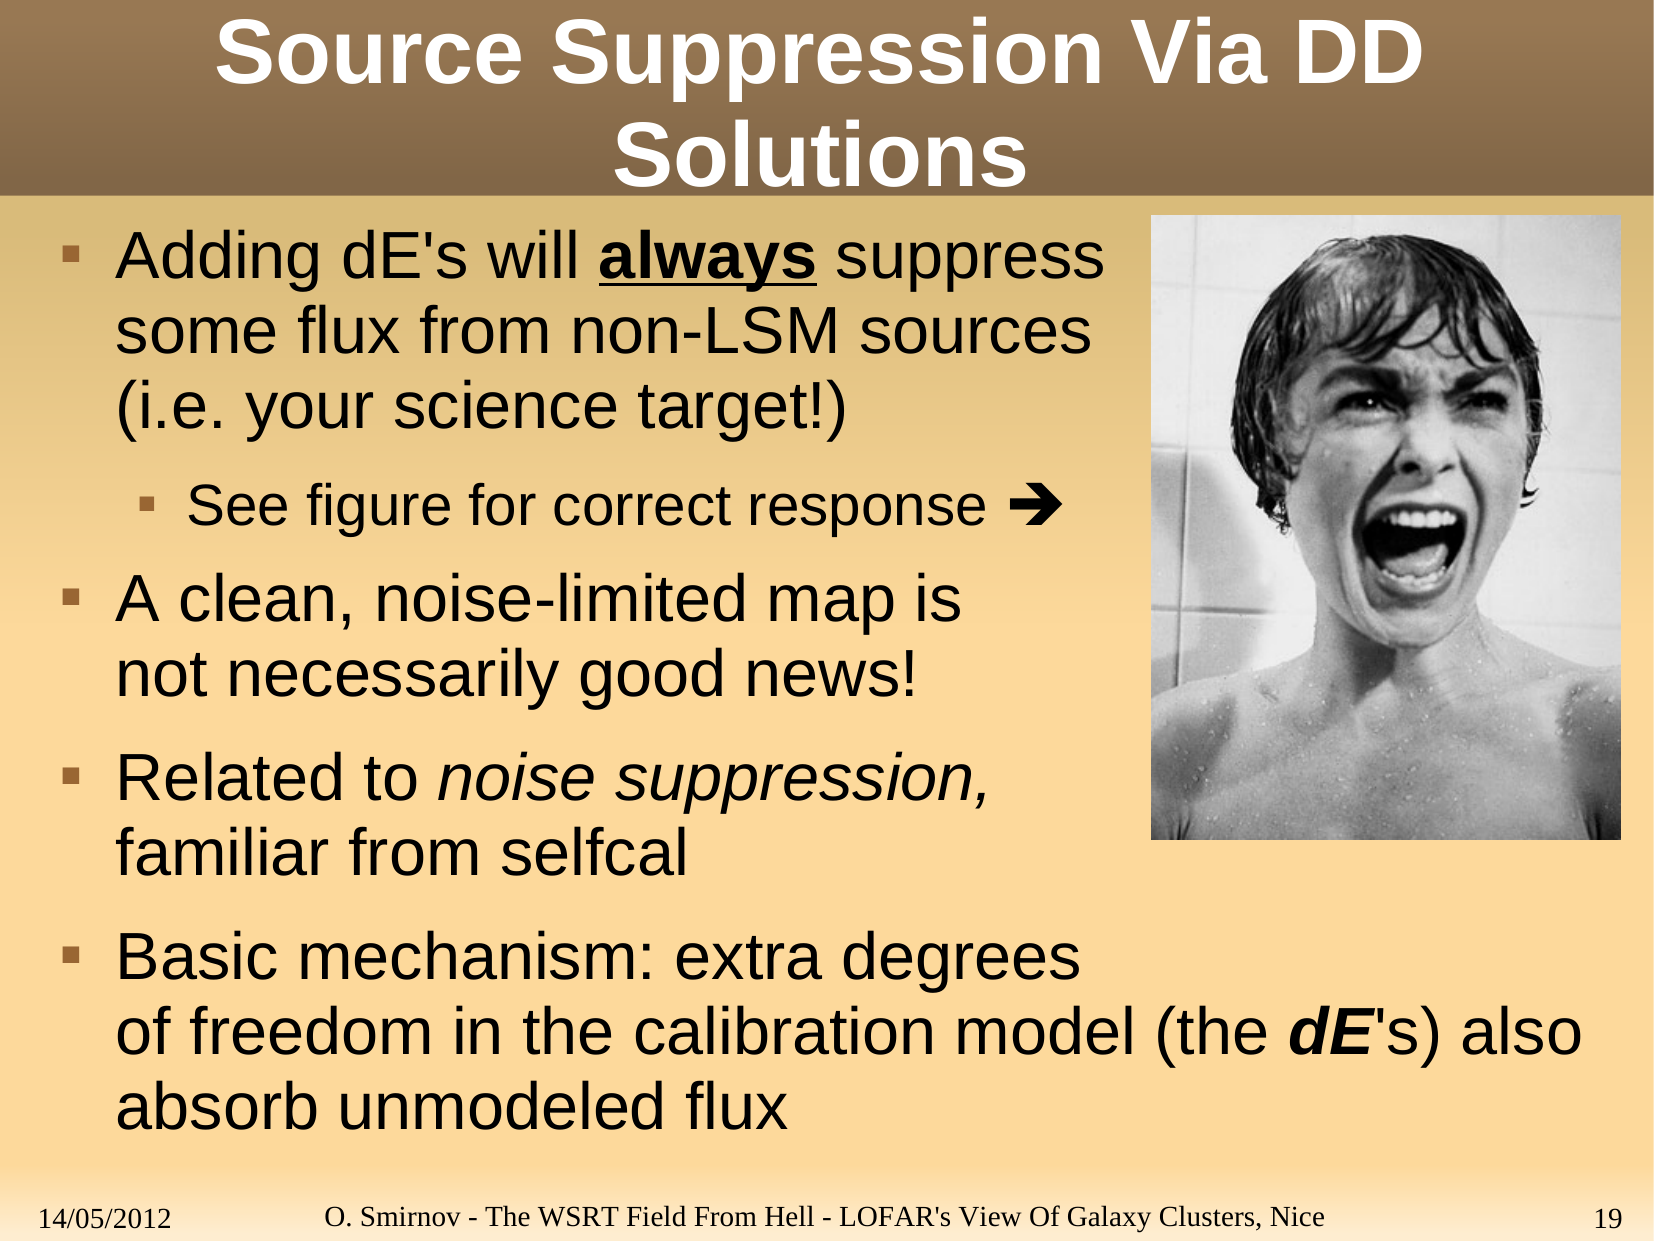

# Source Suppression Via DD Solutions
Adding dE's will always suppress
some flux from non-LSM sources
(i.e. your science target!)
See figure for correct response ➔
A clean, noise-limited map is
not necessarily good news!
Related to noise suppression,
familiar from selfcal
Basic mechanism: extra degrees
of freedom in the calibration model (the dE's) also absorb unmodeled flux
O. Smirnov - The WSRT Field From Hell - LOFAR's View Of Galaxy Clusters, Nice
14/05/2012
19